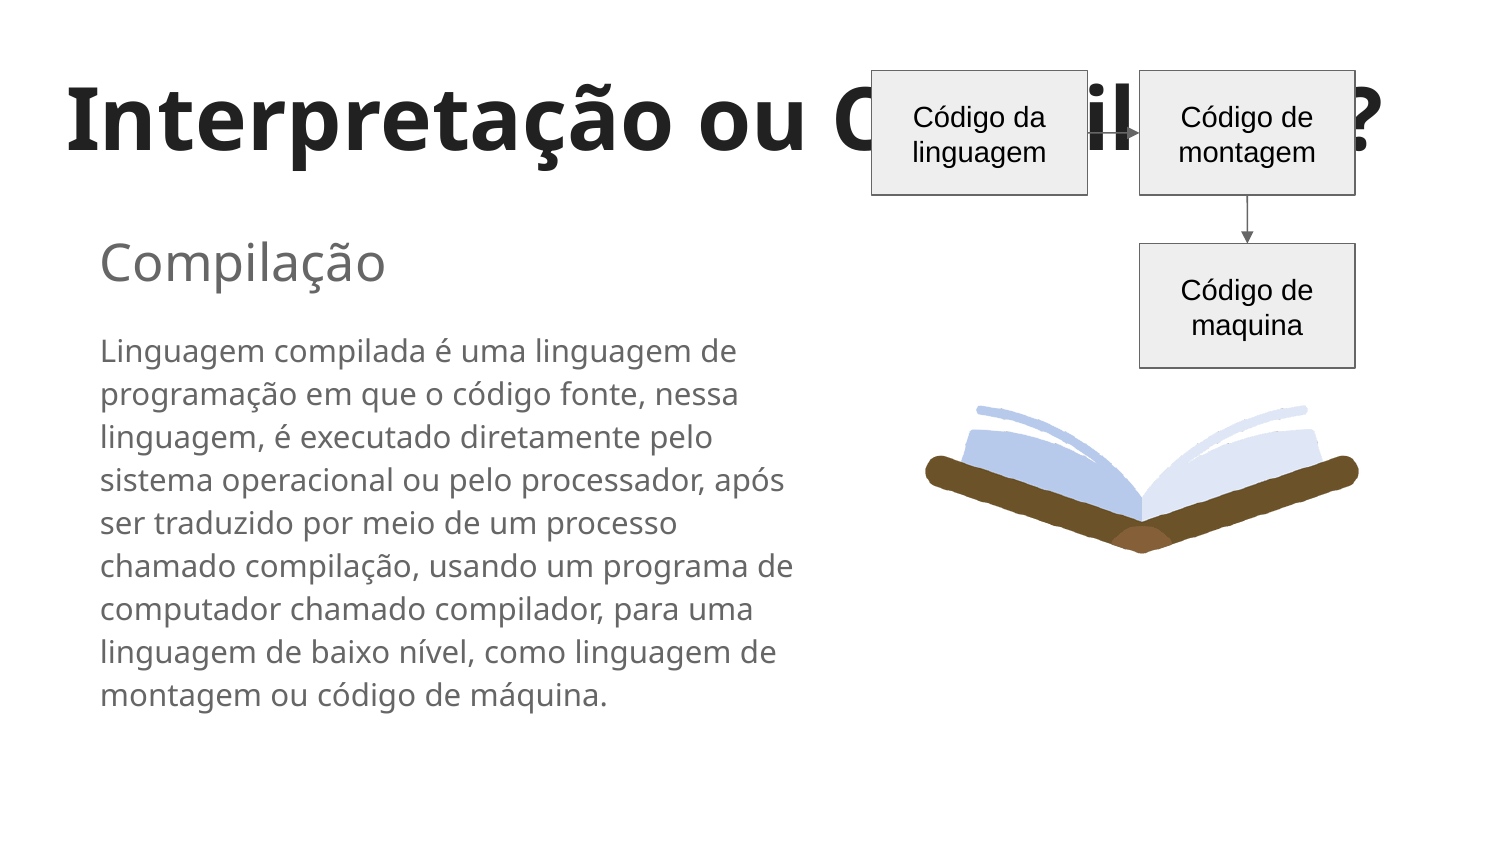

# Interpretação ou Compilação?
Código da linguagem
Código de montagem
Compilação
Linguagem compilada é uma linguagem de programação em que o código fonte, nessa linguagem, é executado diretamente pelo sistema operacional ou pelo processador, após ser traduzido por meio de um processo chamado compilação, usando um programa de computador chamado compilador, para uma linguagem de baixo nível, como linguagem de montagem ou código de máquina.
Código de maquina